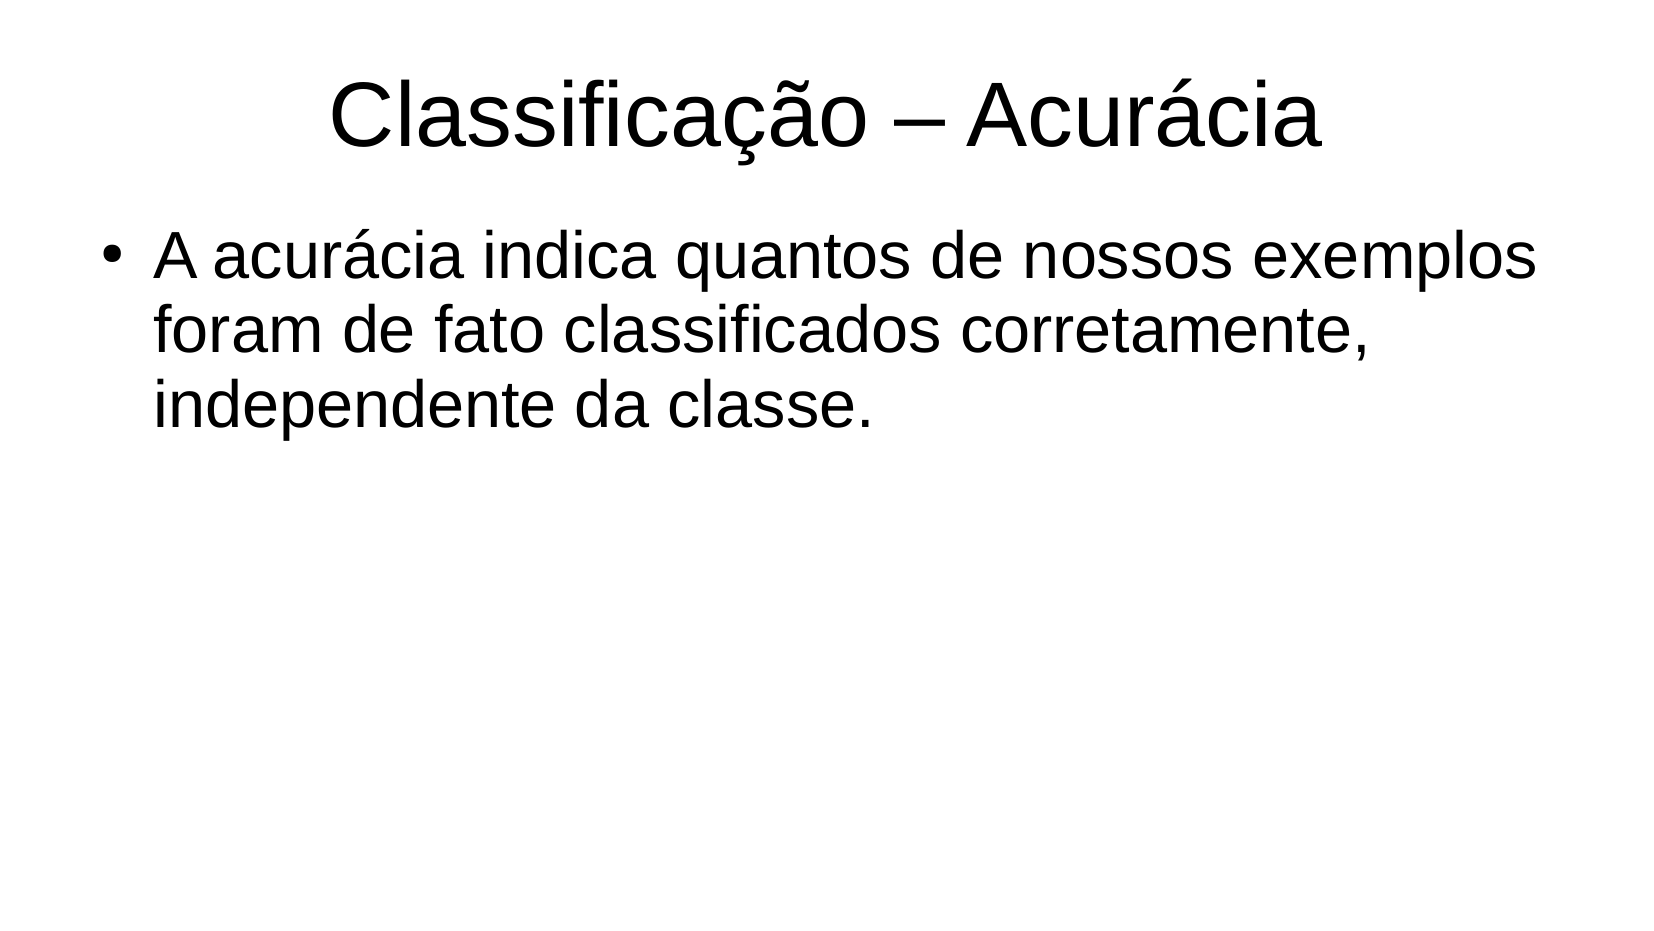

# Classificação – Acurácia
A acurácia indica quantos de nossos exemplos foram de fato classificados corretamente, independente da classe.